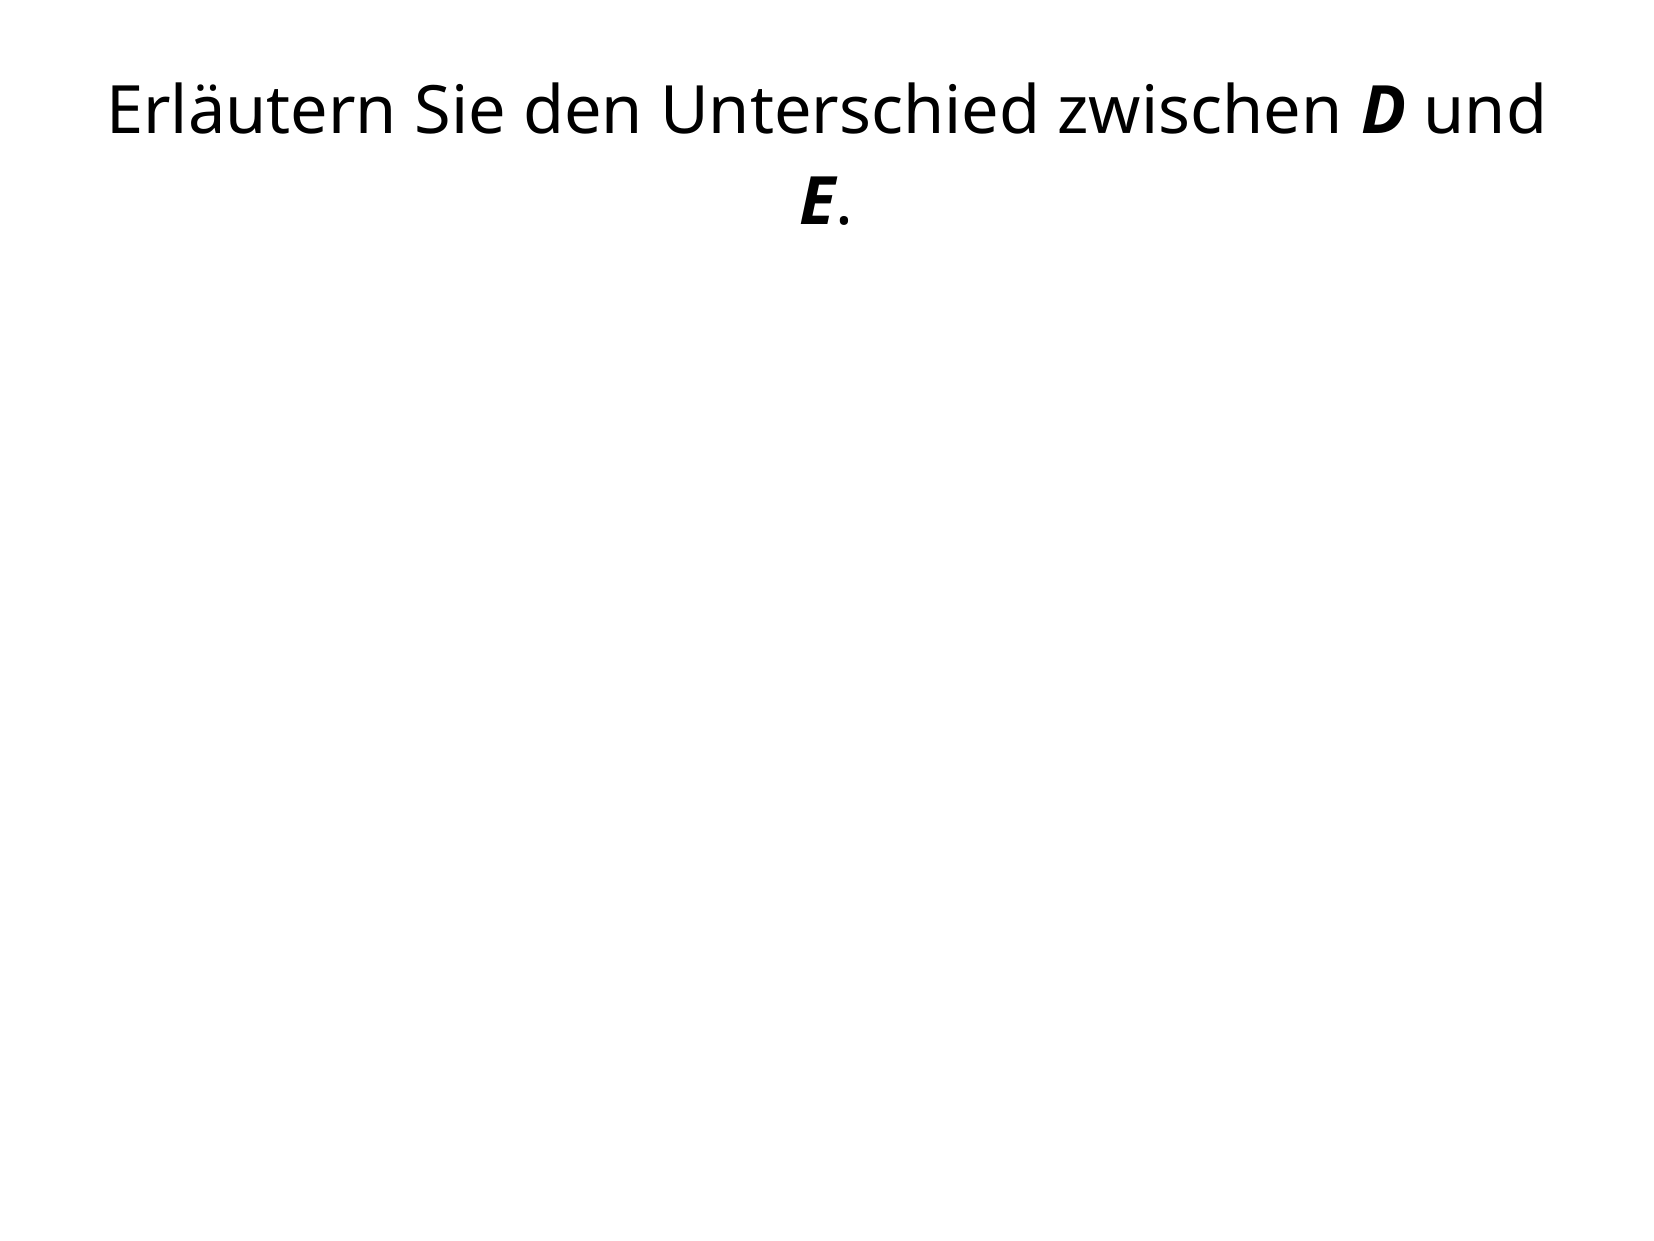

# Erläutern Sie den Unterschied zwischen D und E.